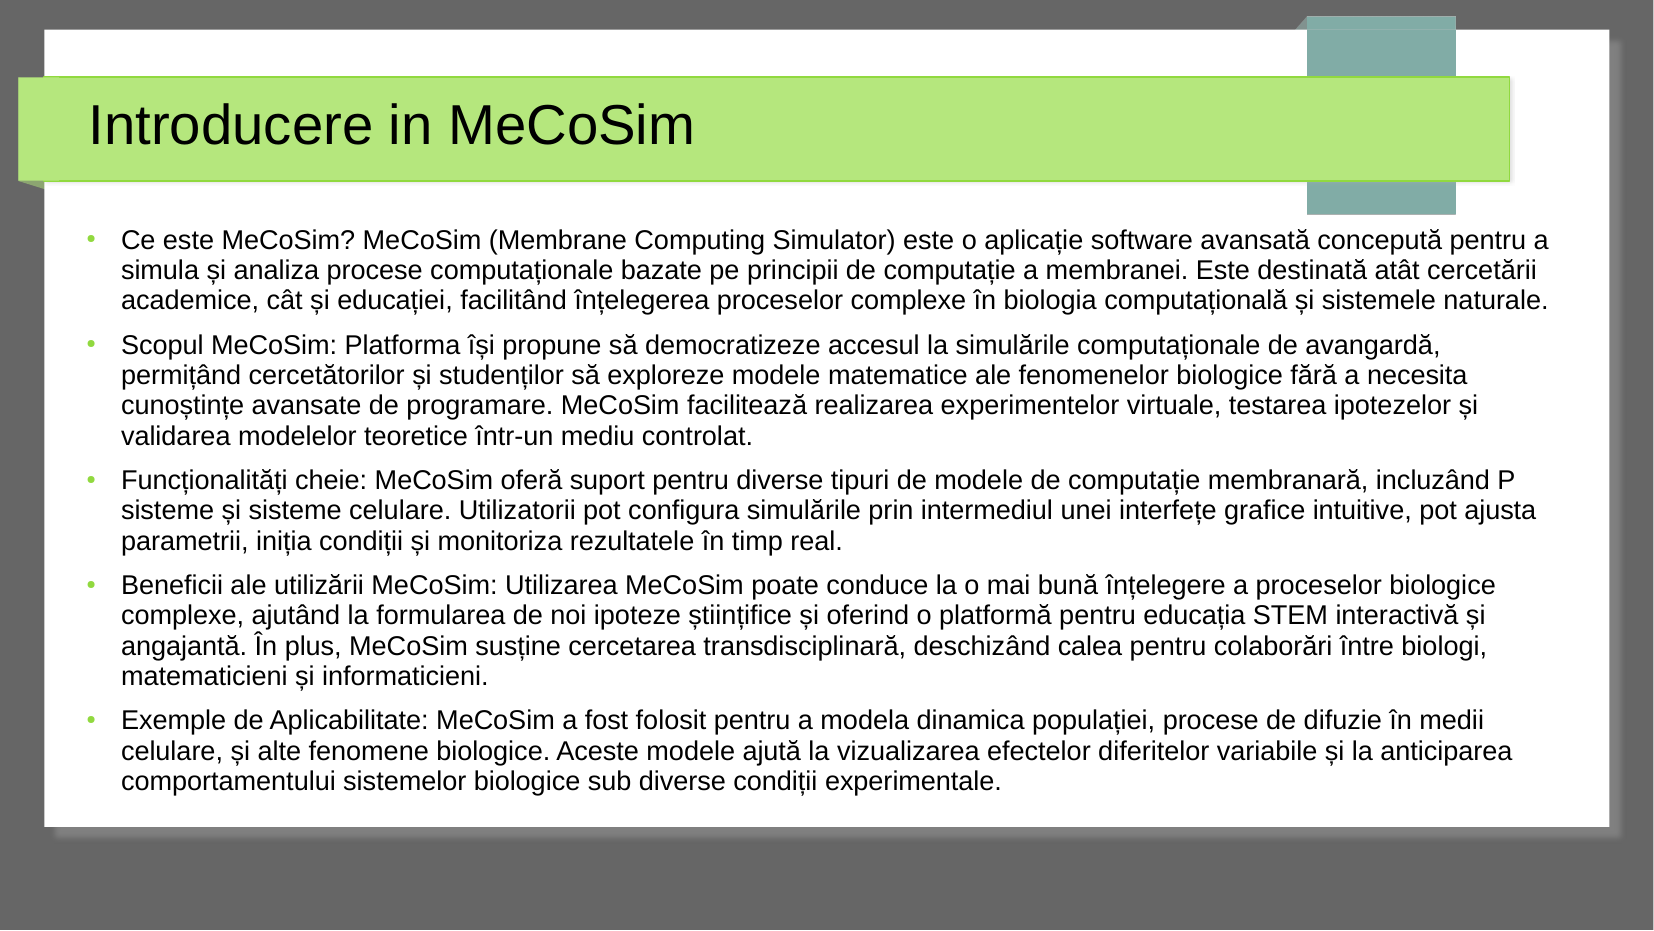

# Introducere in MeCoSim
Ce este MeCoSim? MeCoSim (Membrane Computing Simulator) este o aplicație software avansată concepută pentru a simula și analiza procese computaționale bazate pe principii de computație a membranei. Este destinată atât cercetării academice, cât și educației, facilitând înțelegerea proceselor complexe în biologia computațională și sistemele naturale.
Scopul MeCoSim: Platforma își propune să democratizeze accesul la simulările computaționale de avangardă, permițând cercetătorilor și studenților să exploreze modele matematice ale fenomenelor biologice fără a necesita cunoștințe avansate de programare. MeCoSim facilitează realizarea experimentelor virtuale, testarea ipotezelor și validarea modelelor teoretice într-un mediu controlat.
Funcționalități cheie: MeCoSim oferă suport pentru diverse tipuri de modele de computație membranară, incluzând P sisteme și sisteme celulare. Utilizatorii pot configura simulările prin intermediul unei interfețe grafice intuitive, pot ajusta parametrii, iniția condiții și monitoriza rezultatele în timp real.
Beneficii ale utilizării MeCoSim: Utilizarea MeCoSim poate conduce la o mai bună înțelegere a proceselor biologice complexe, ajutând la formularea de noi ipoteze științifice și oferind o platformă pentru educația STEM interactivă și angajantă. În plus, MeCoSim susține cercetarea transdisciplinară, deschizând calea pentru colaborări între biologi, matematicieni și informaticieni.
Exemple de Aplicabilitate: MeCoSim a fost folosit pentru a modela dinamica populației, procese de difuzie în medii celulare, și alte fenomene biologice. Aceste modele ajută la vizualizarea efectelor diferitelor variabile și la anticiparea comportamentului sistemelor biologice sub diverse condiții experimentale.